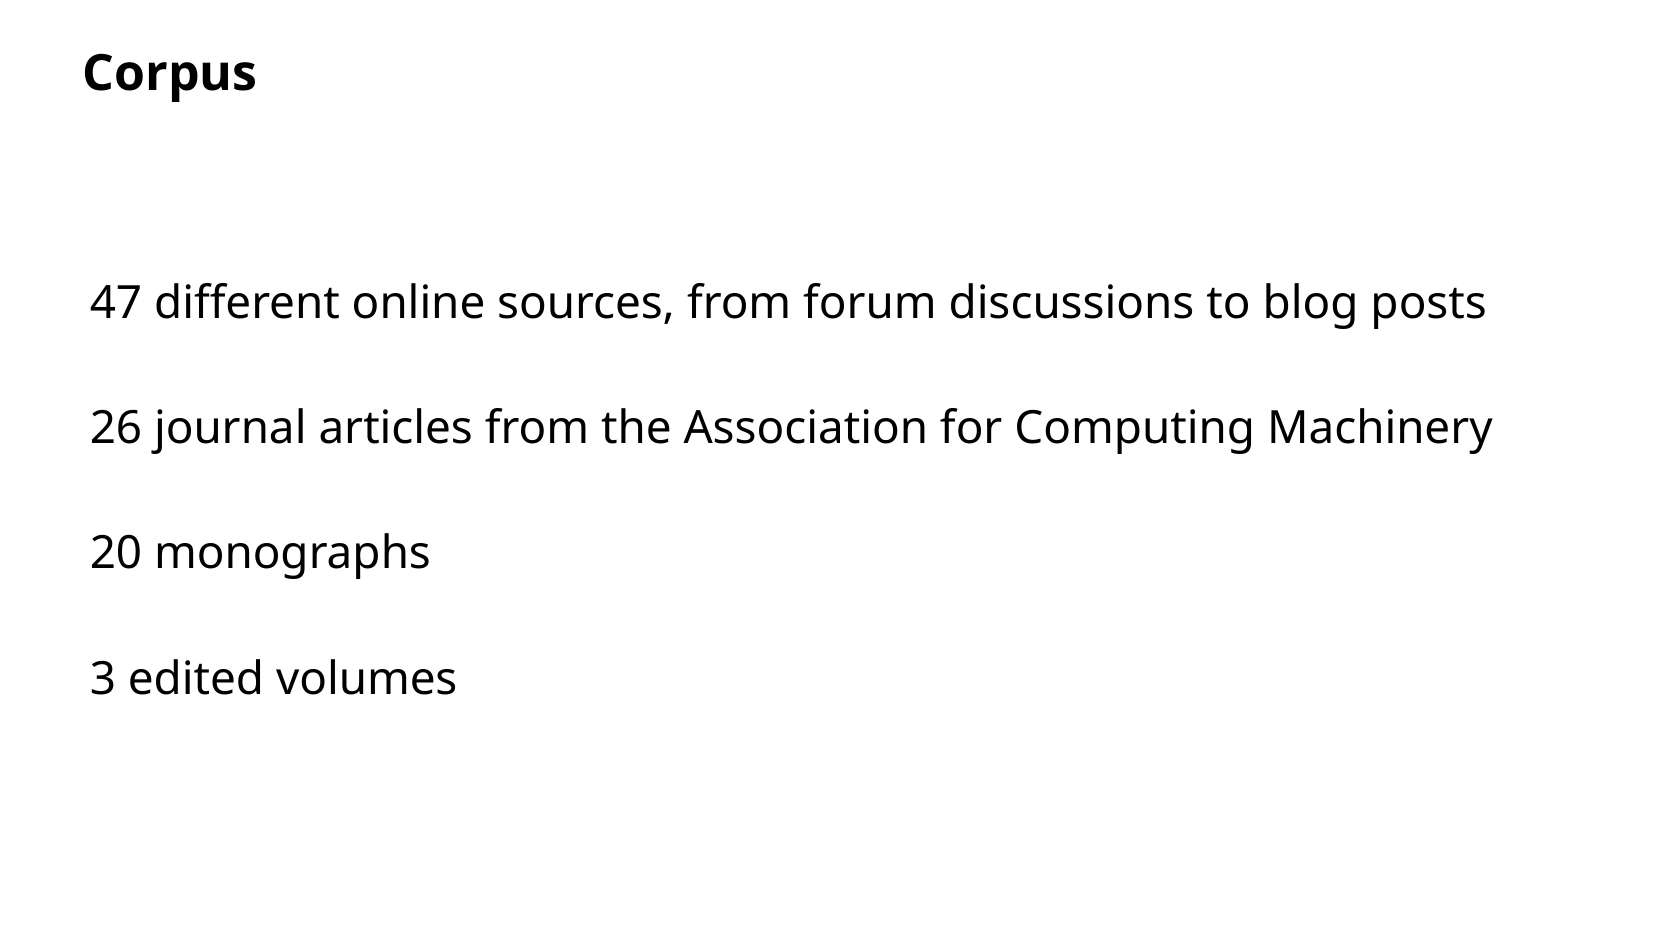

# Corpus
47 different online sources, from forum discussions to blog posts
26 journal articles from the Association for Computing Machinery
20 monographs
3 edited volumes